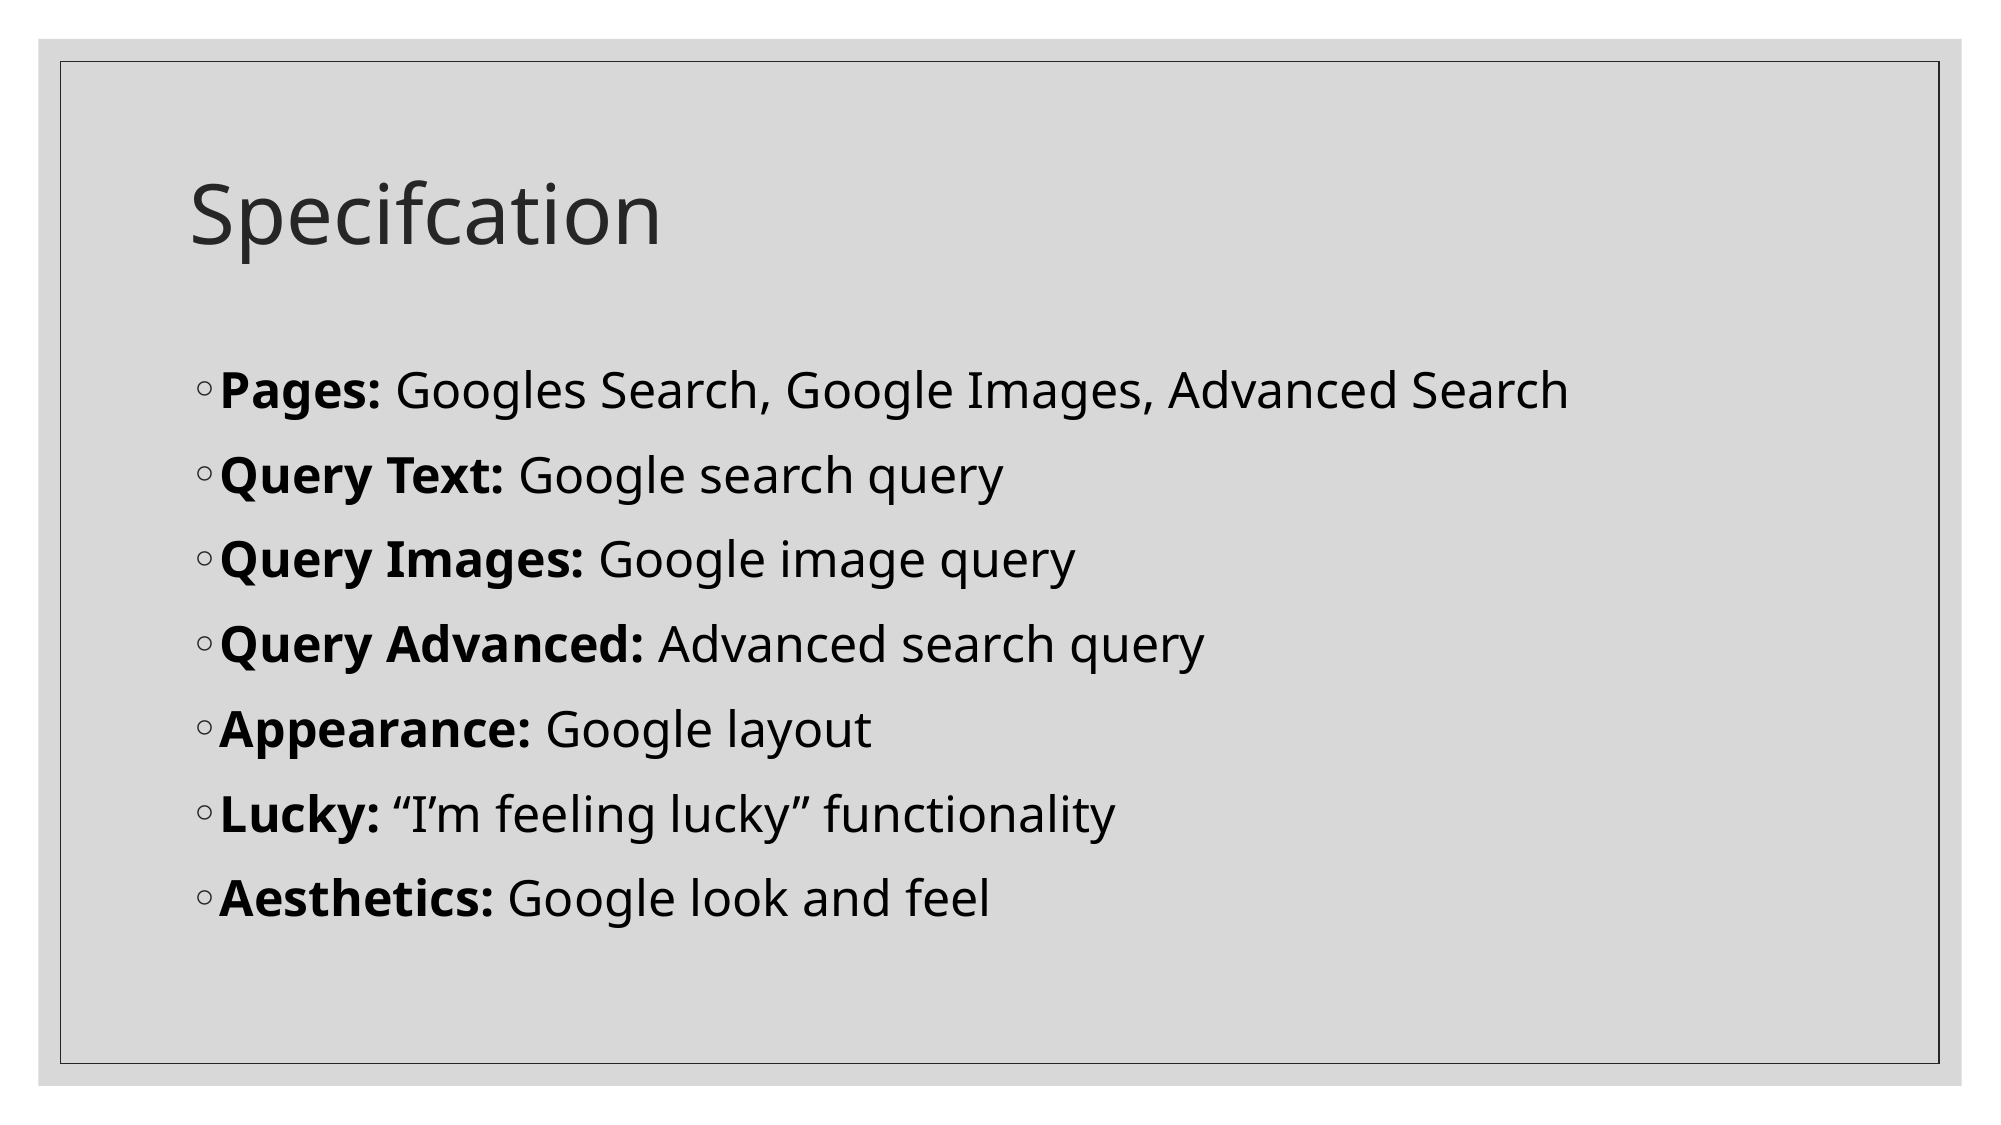

# Specifcation
Pages: Googles Search, Google Images, Advanced Search
Query Text: Google search query
Query Images: Google image query
Query Advanced: Advanced search query
Appearance: Google layout
Lucky: “I’m feeling lucky” functionality
Aesthetics: Google look and feel